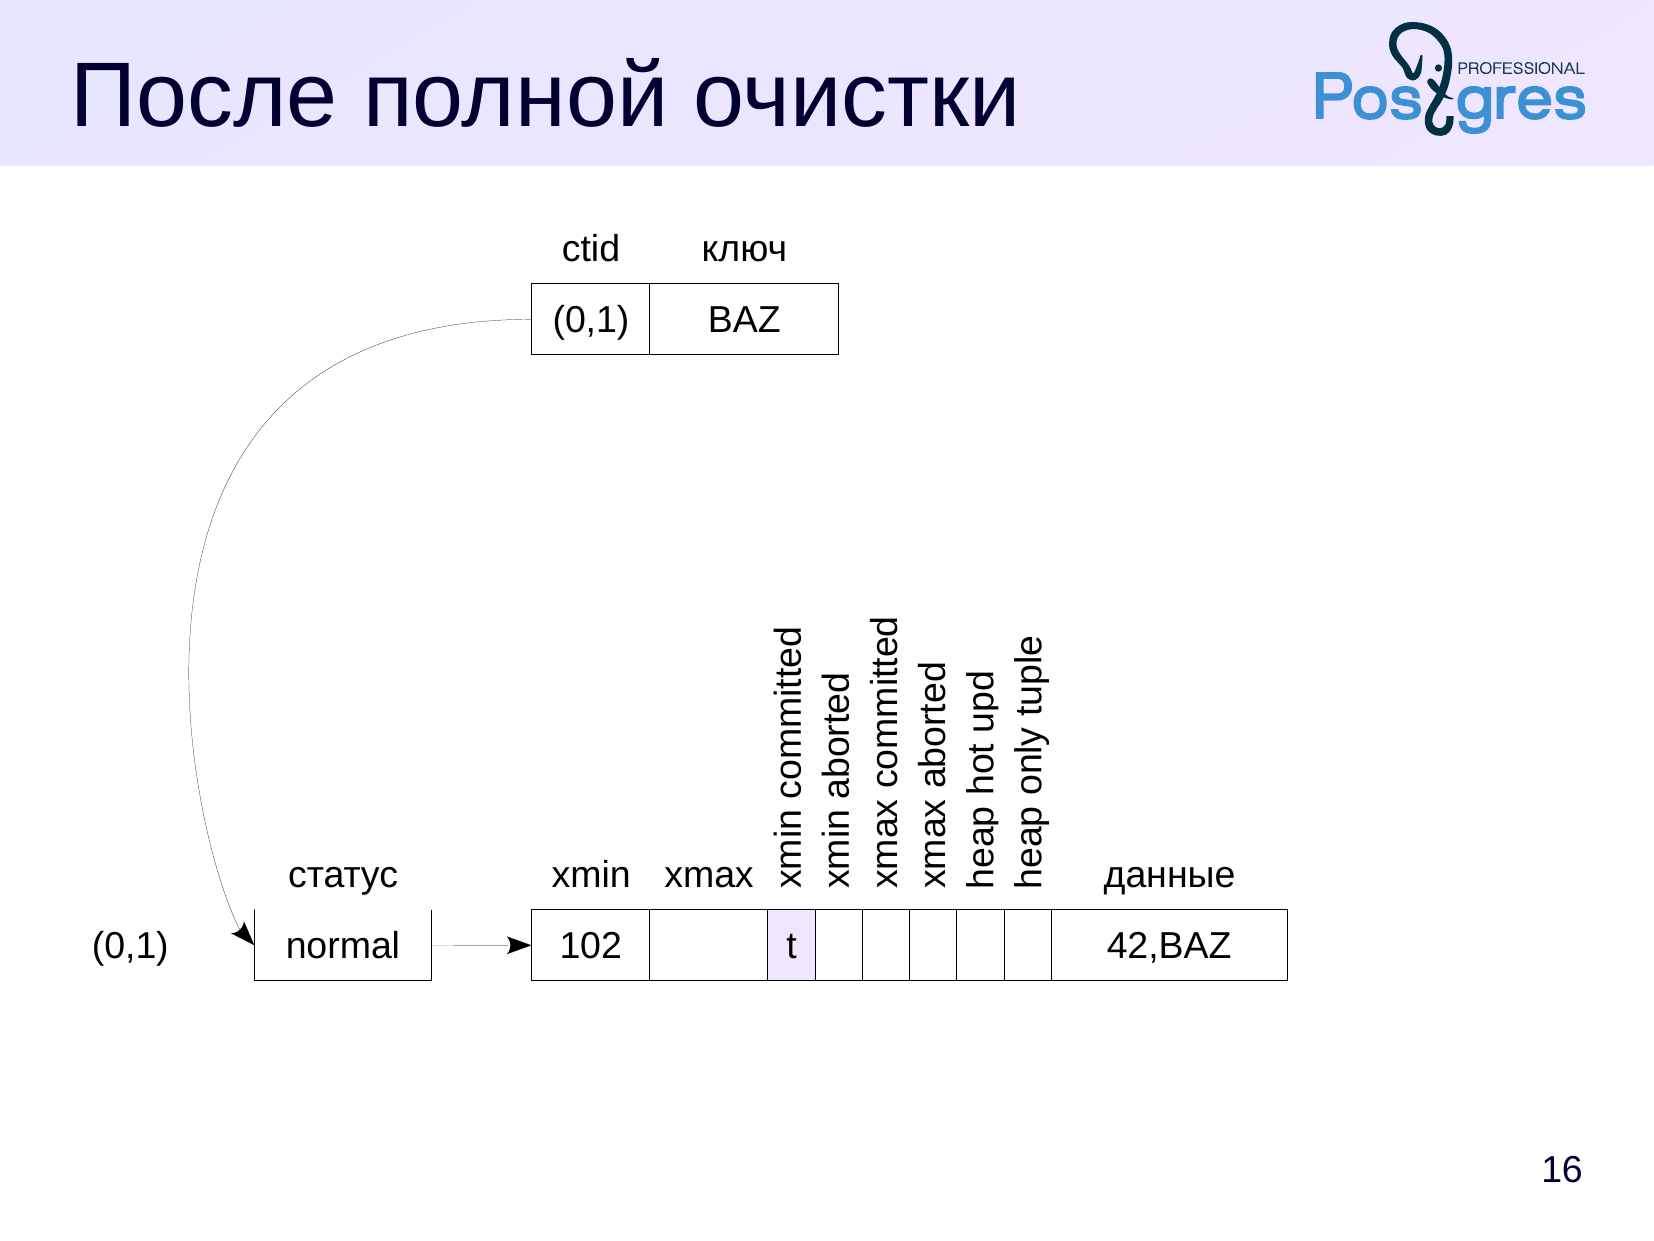

# После полной очистки
ctid
ключ
(0,1)
BAZ
xmax aborted
heap only tuple
xmax committed
heap hot upd
xmin committed
xmin aborted
xmin
xmax
данные
статус
102
t
42,BAZ
normal
(0,1)